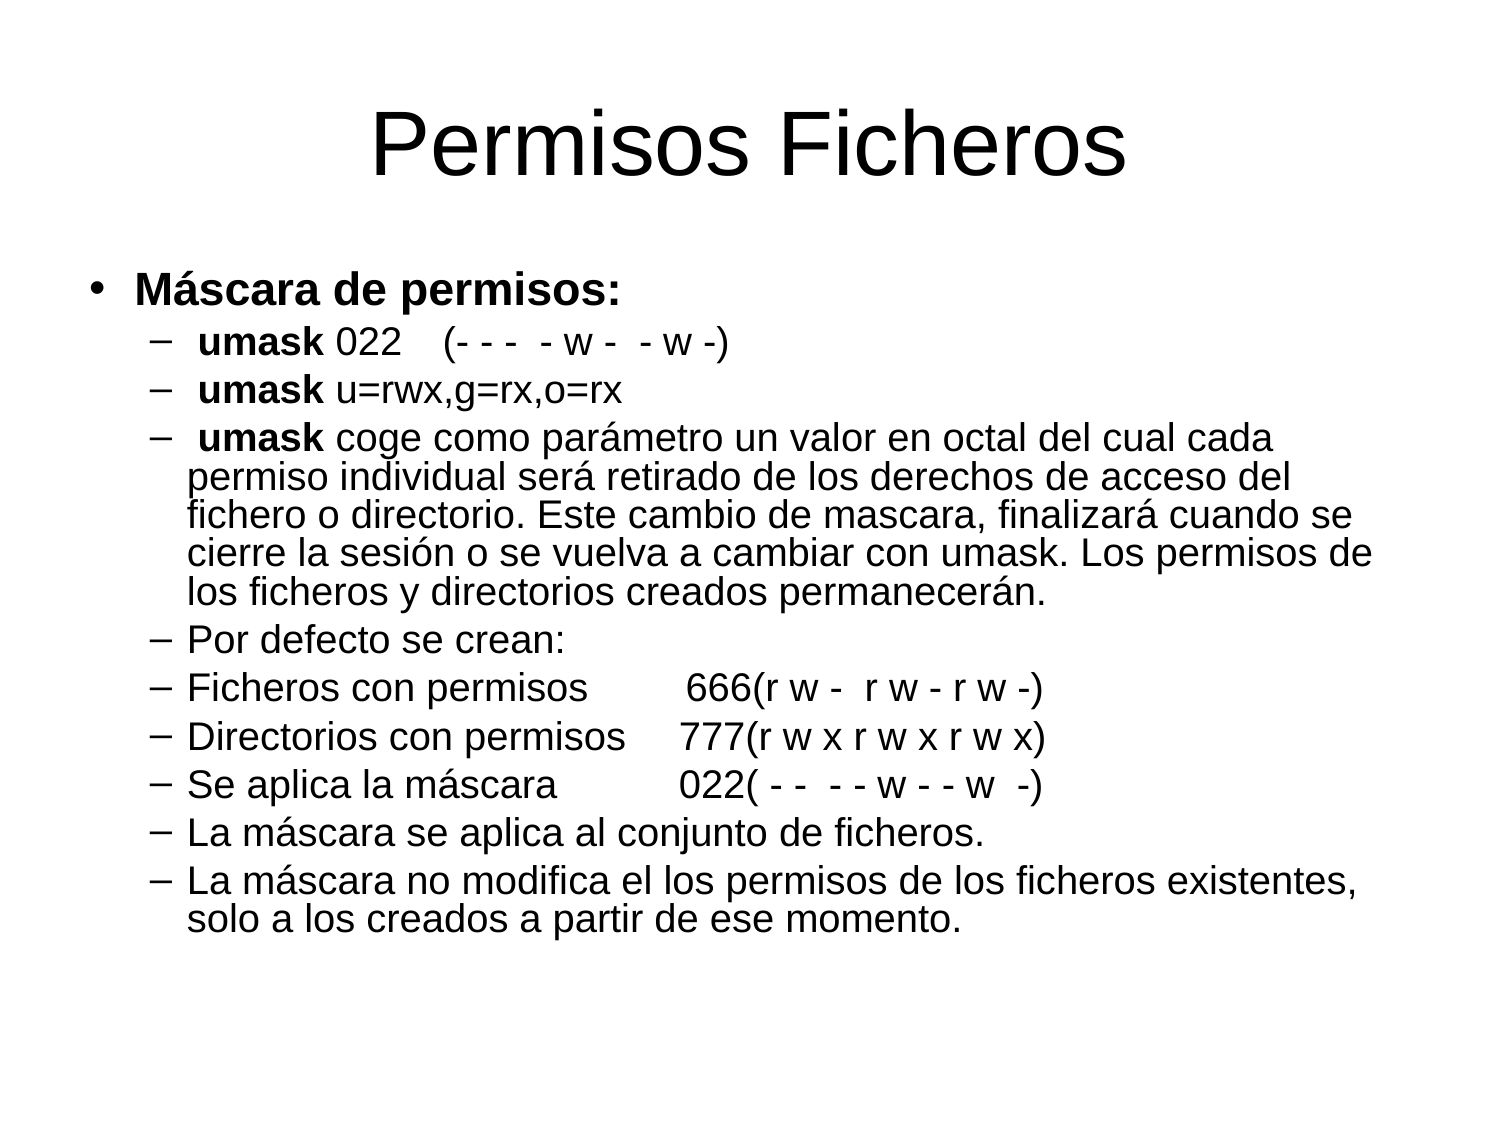

# Permisos Ficheros
Máscara de permisos:
 umask	 022				(- - - - w - - w -)
 umask u=rwx,g=rx,o=rx
 umask coge como parámetro un valor en octal del cual cada permiso individual será retirado de los derechos de acceso del fichero o directorio. Este cambio de mascara, finalizará cuando se cierre la sesión o se vuelva a cambiar con umask. Los permisos de los ficheros y directorios creados permanecerán.
Por defecto se crean:
Ficheros con permisos					 666(r w - r w - r w -)
Directorios con permisos	777(r w x r w x r w x)
Se aplica la máscara 	 	022( - - - - w - - w -)
La máscara se aplica al conjunto de ficheros.
La máscara no modifica el los permisos de los ficheros existentes, solo a los creados a partir de ese momento.